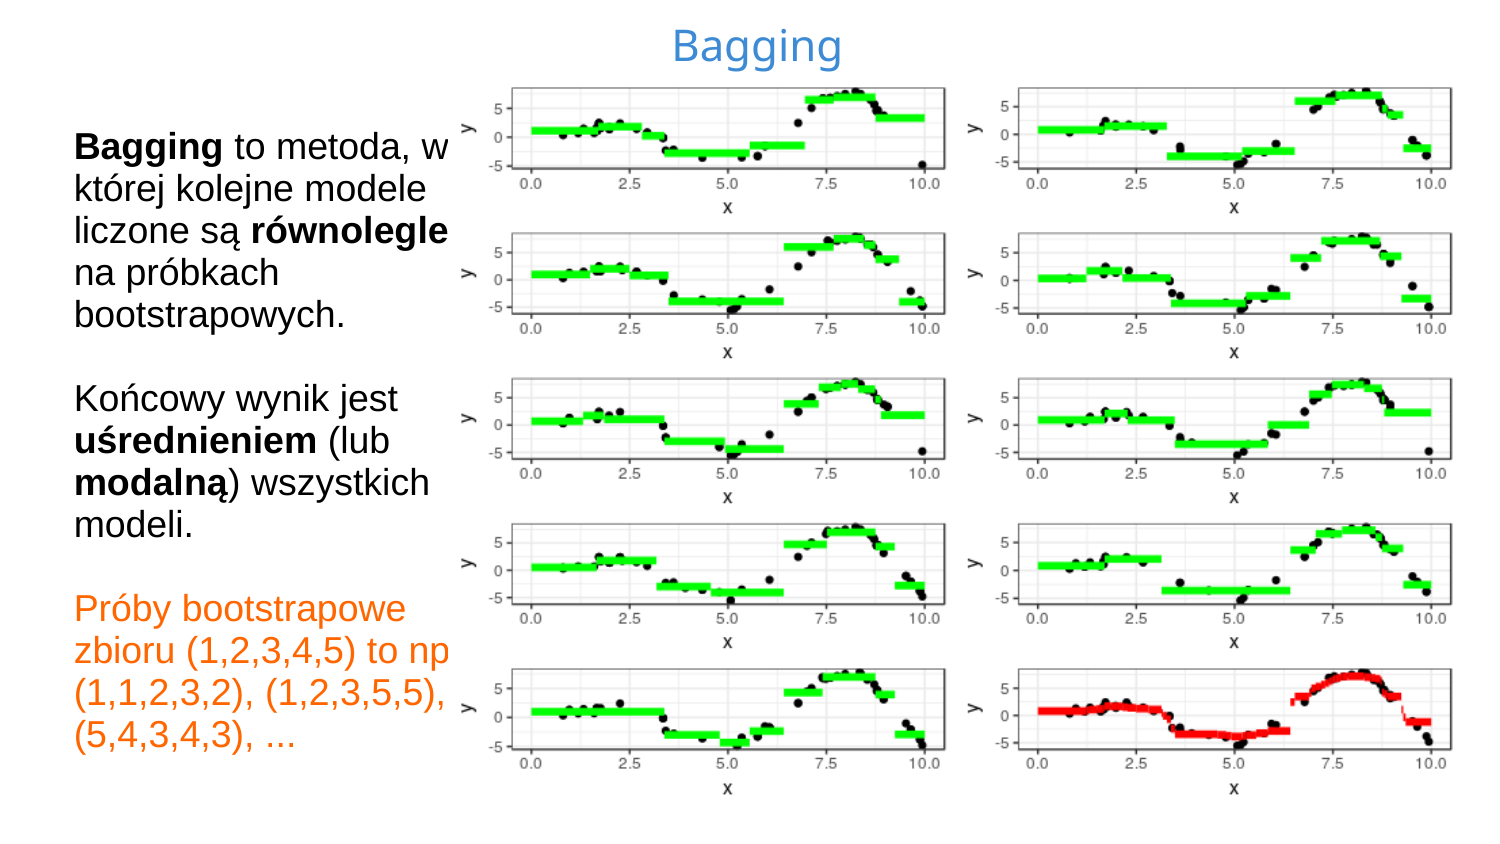

Bagging
Bagging to metoda, w której kolejne modele liczone są równolegle na próbkach bootstrapowych.
Końcowy wynik jest uśrednieniem (lub modalną) wszystkich modeli.
Próby bootstrapowe zbioru (1,2,3,4,5) to np.
(1,1,2,3,2), (1,2,3,5,5),
(5,4,3,4,3), ...